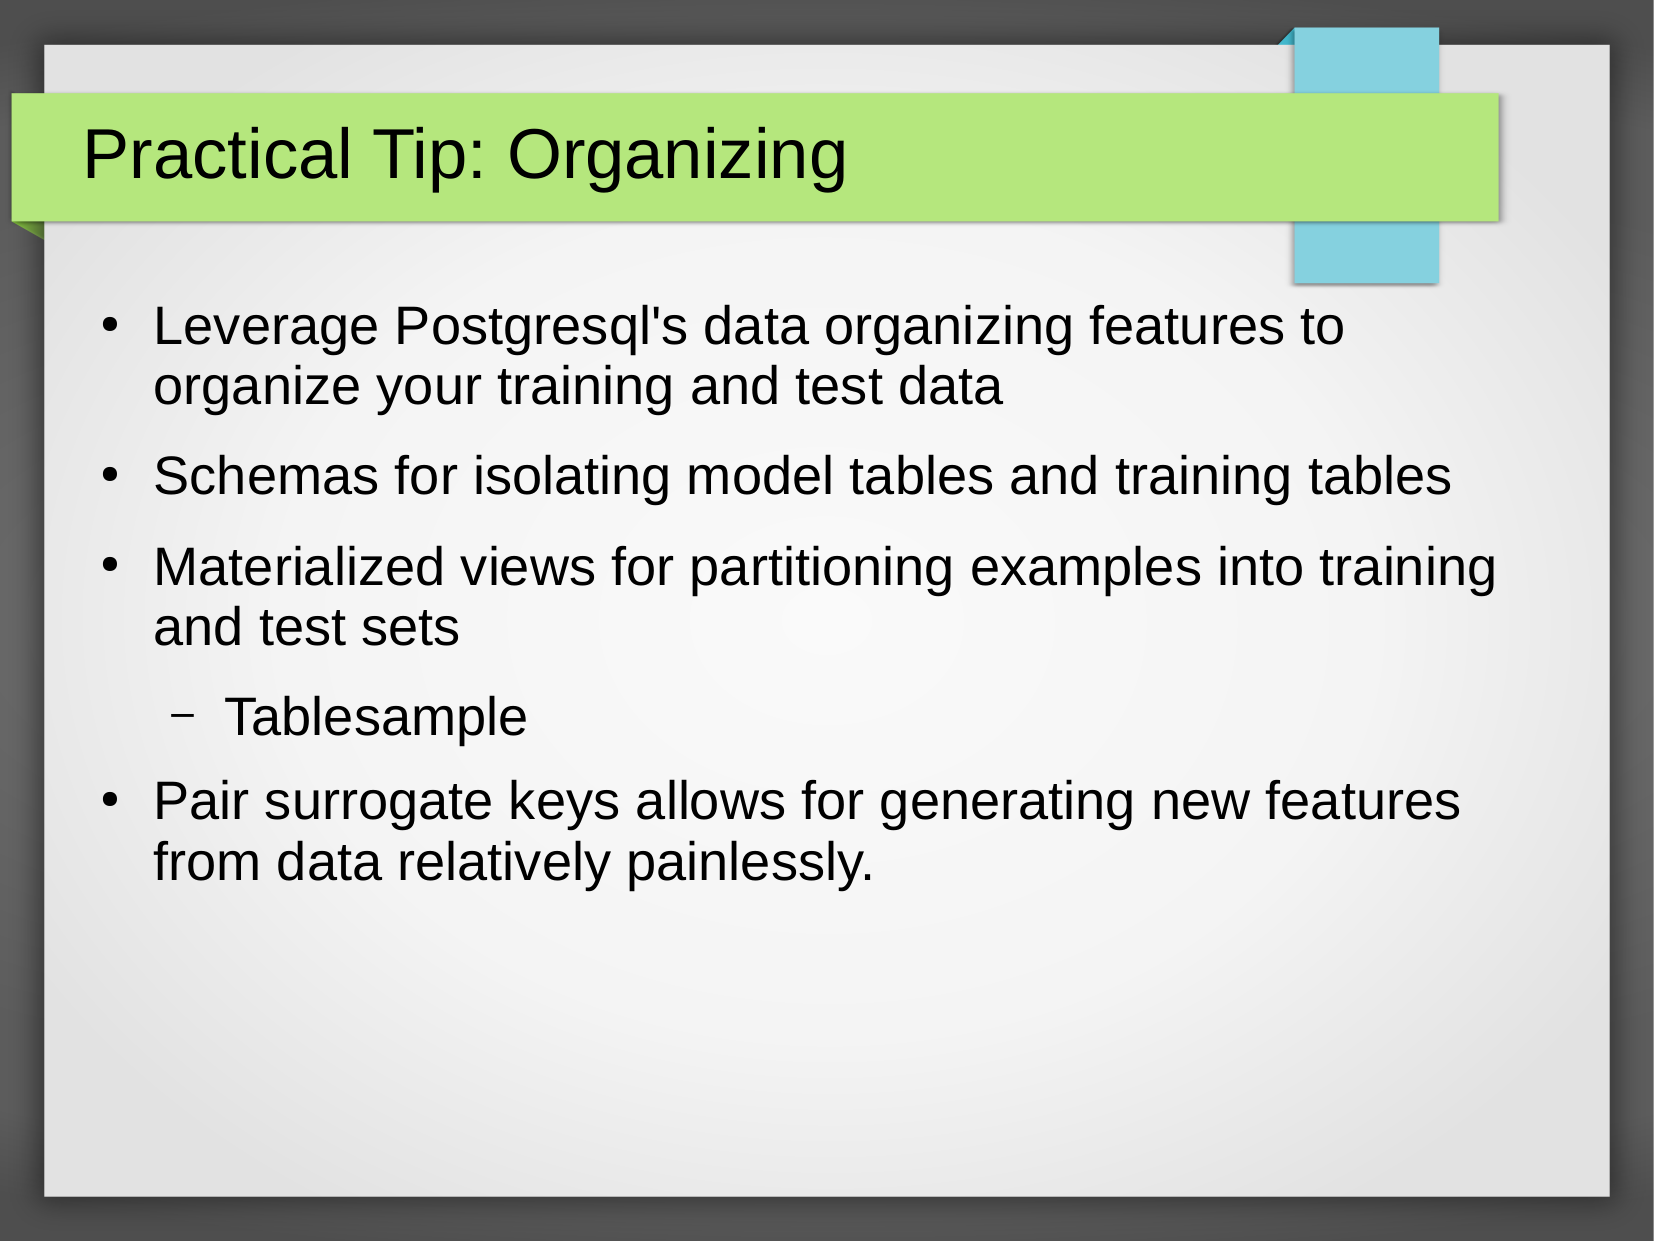

# Practical Tip: Organizing
Leverage Postgresql's data organizing features to organize your training and test data
Schemas for isolating model tables and training tables
Materialized views for partitioning examples into training and test sets
Tablesample
Pair surrogate keys allows for generating new features from data relatively painlessly.